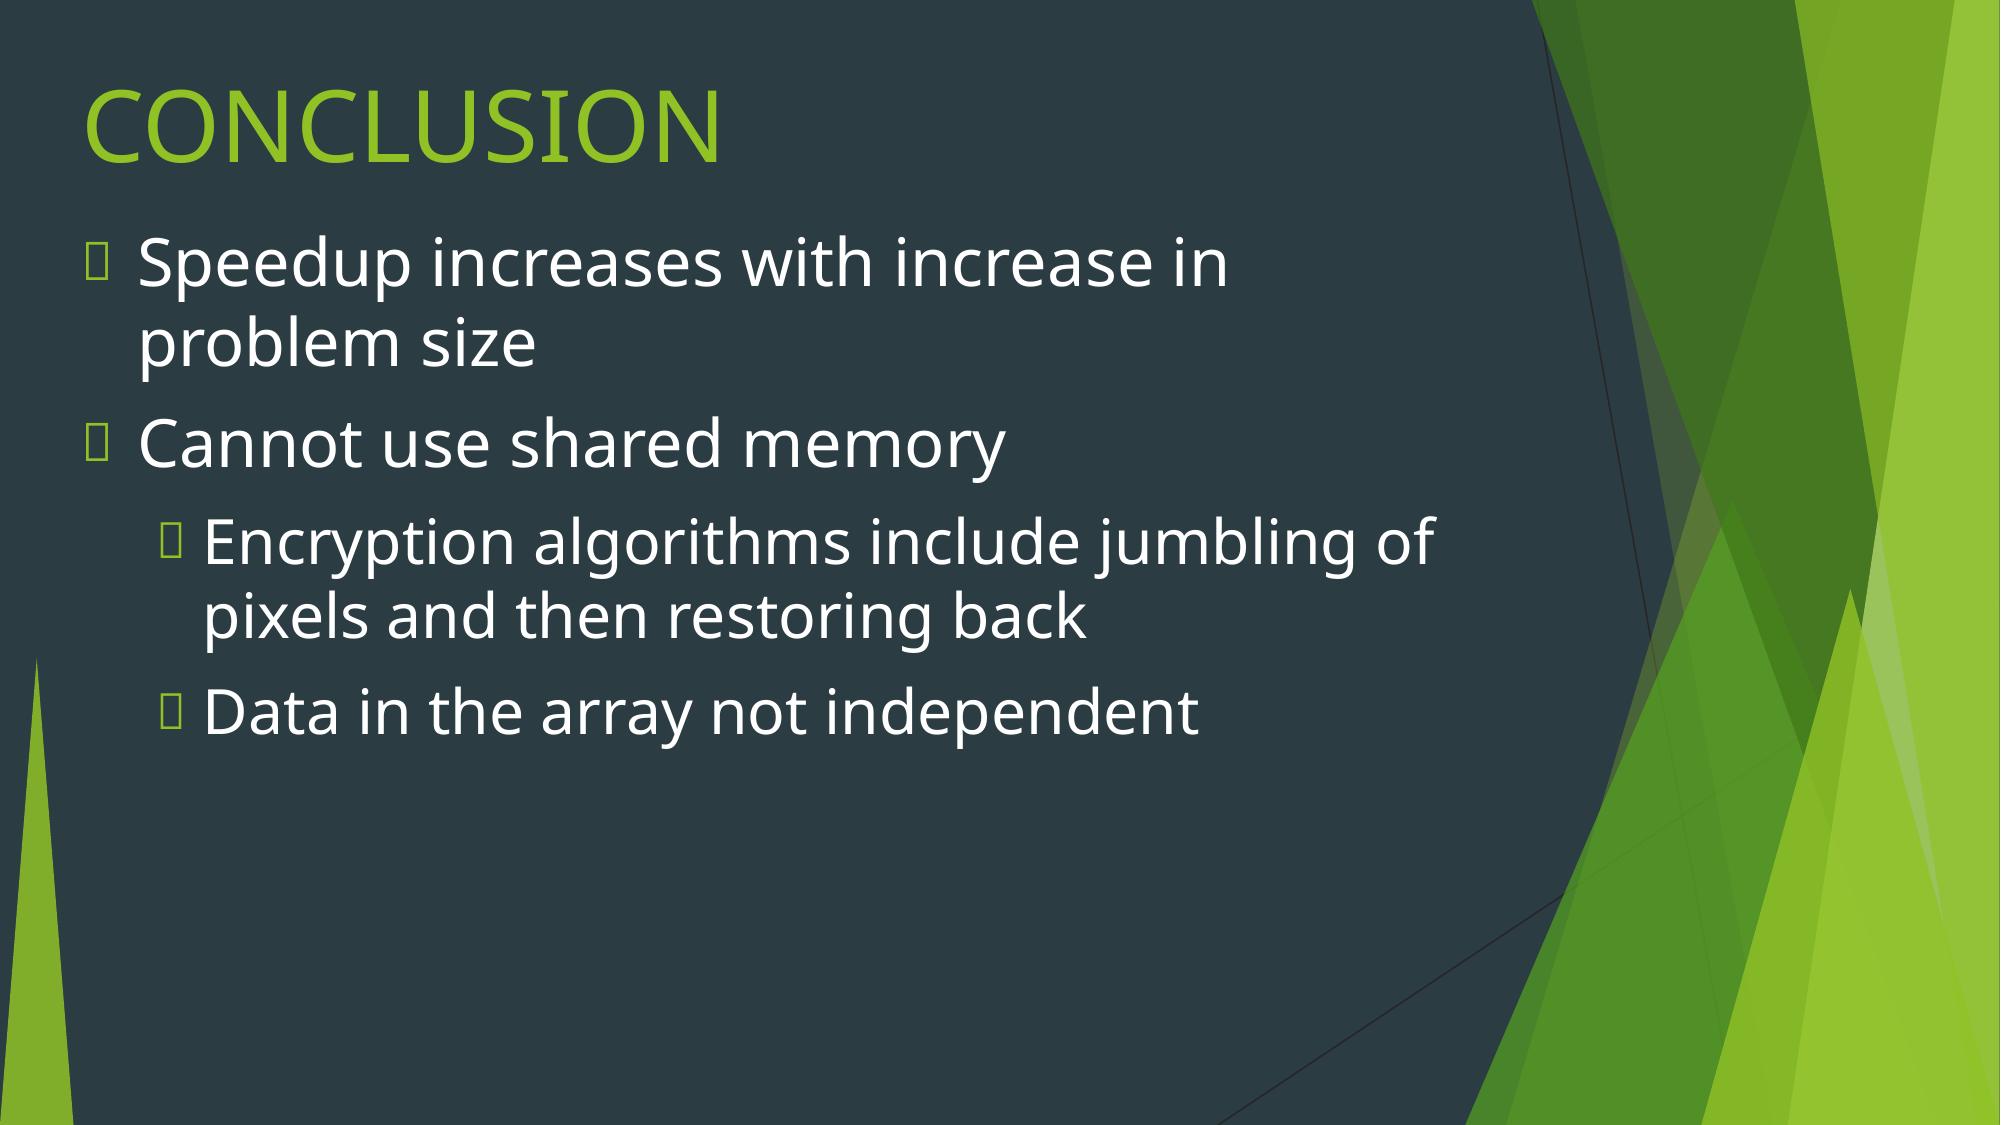

# CONCLUSION
Speedup increases with increase in problem size
Cannot use shared memory
Encryption algorithms include jumbling of pixels and then restoring back
Data in the array not independent